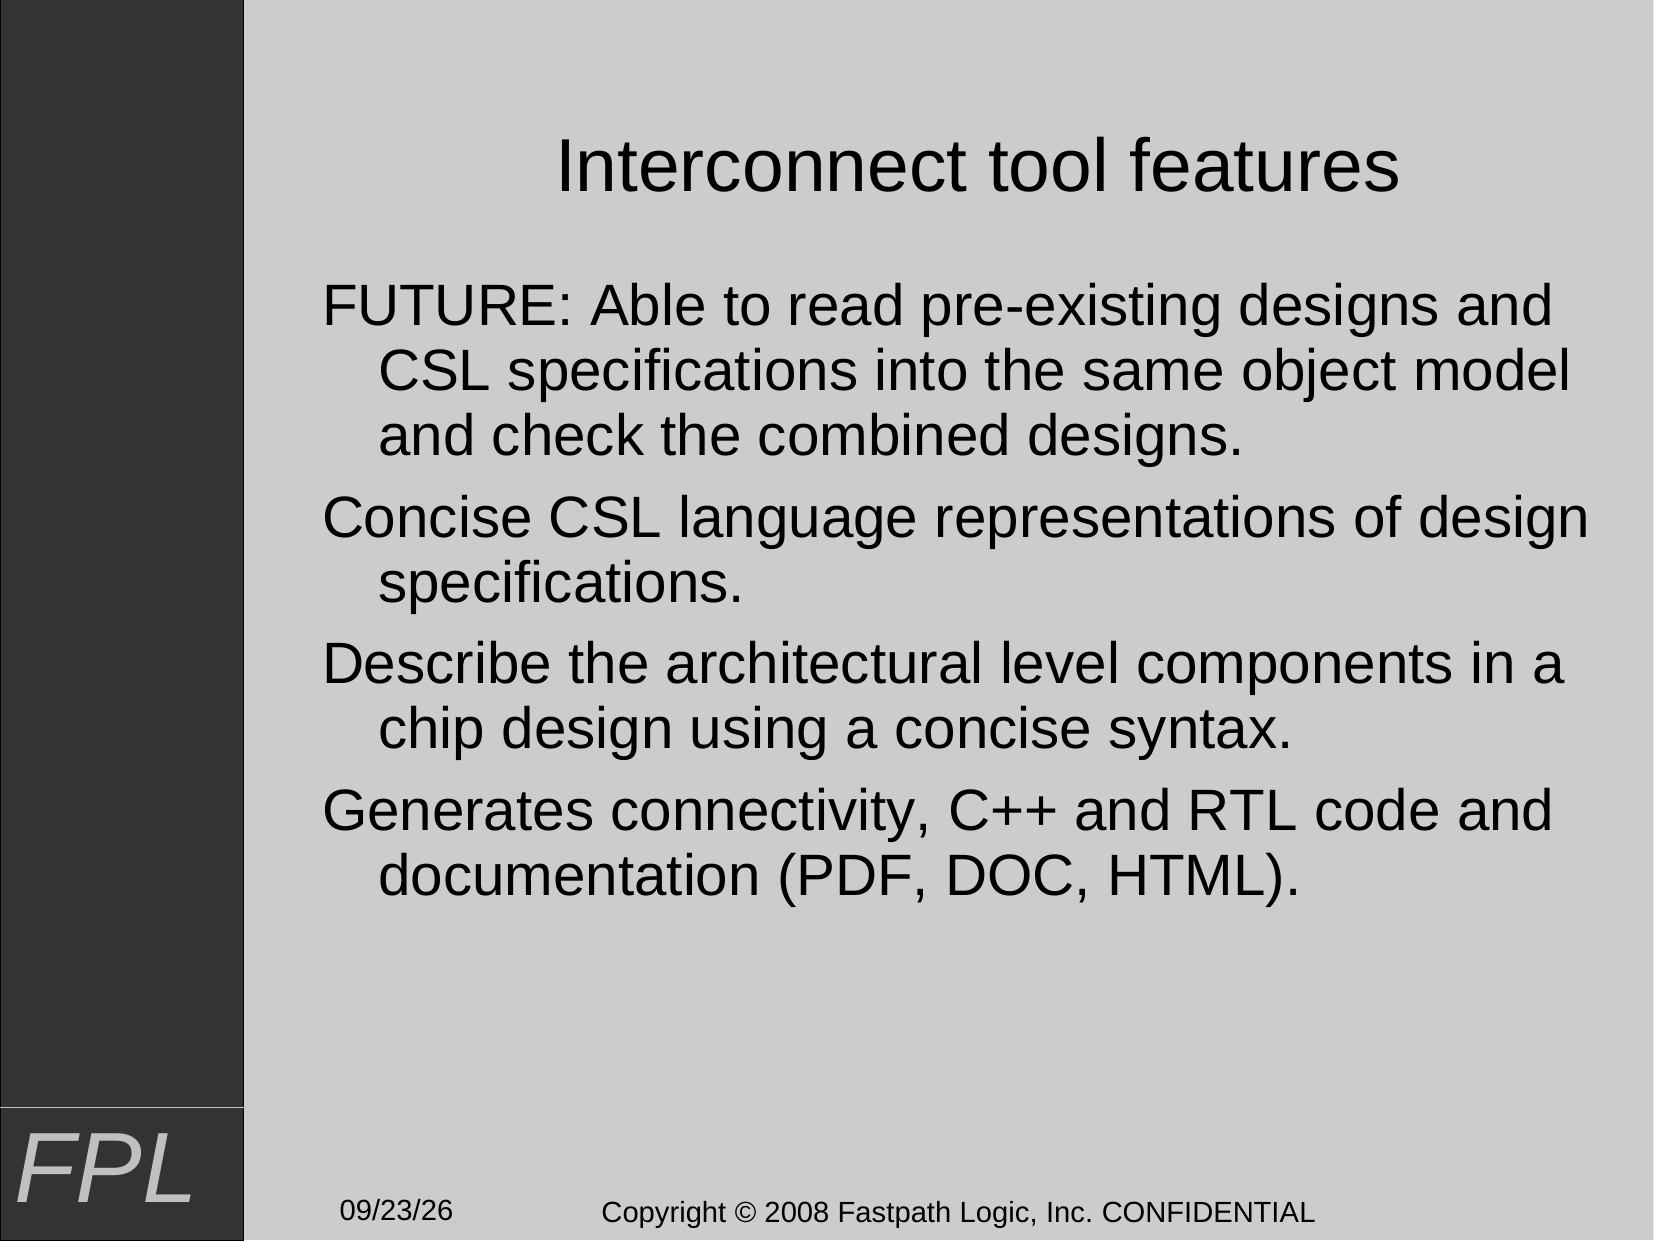

# Interconnect tool features
FUTURE: Able to read pre-existing designs and CSL specifications into the same object model and check the combined designs.
Concise CSL language representations of design specifications.
Describe the architectural level components in a chip design using a concise syntax.
Generates connectivity, C++ and RTL code and documentation (PDF, DOC, HTML).
Copyright Fastpath Logic Inc. @2007